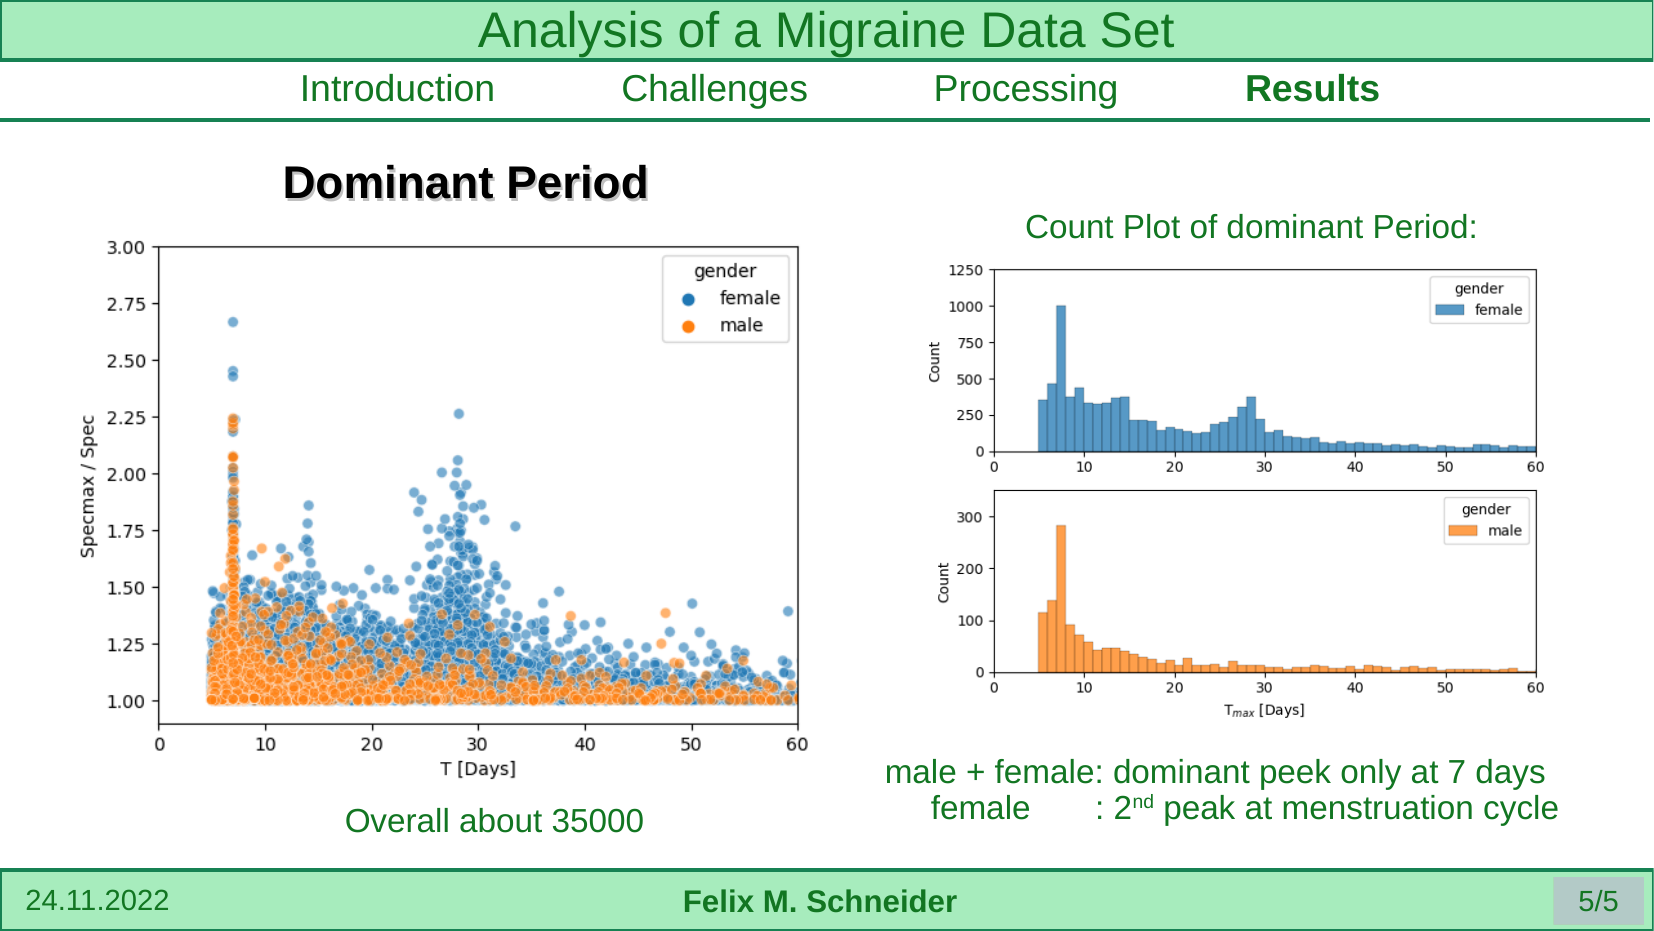

# Analysis of a Migraine Data Set
Introduction Challenges Processing Results
Dominant Period
Count Plot of dominant Period:
male + female: dominant peek only at 7 days
 female : 2nd peak at menstruation cycle
Overall about 35000
5/5
5/5